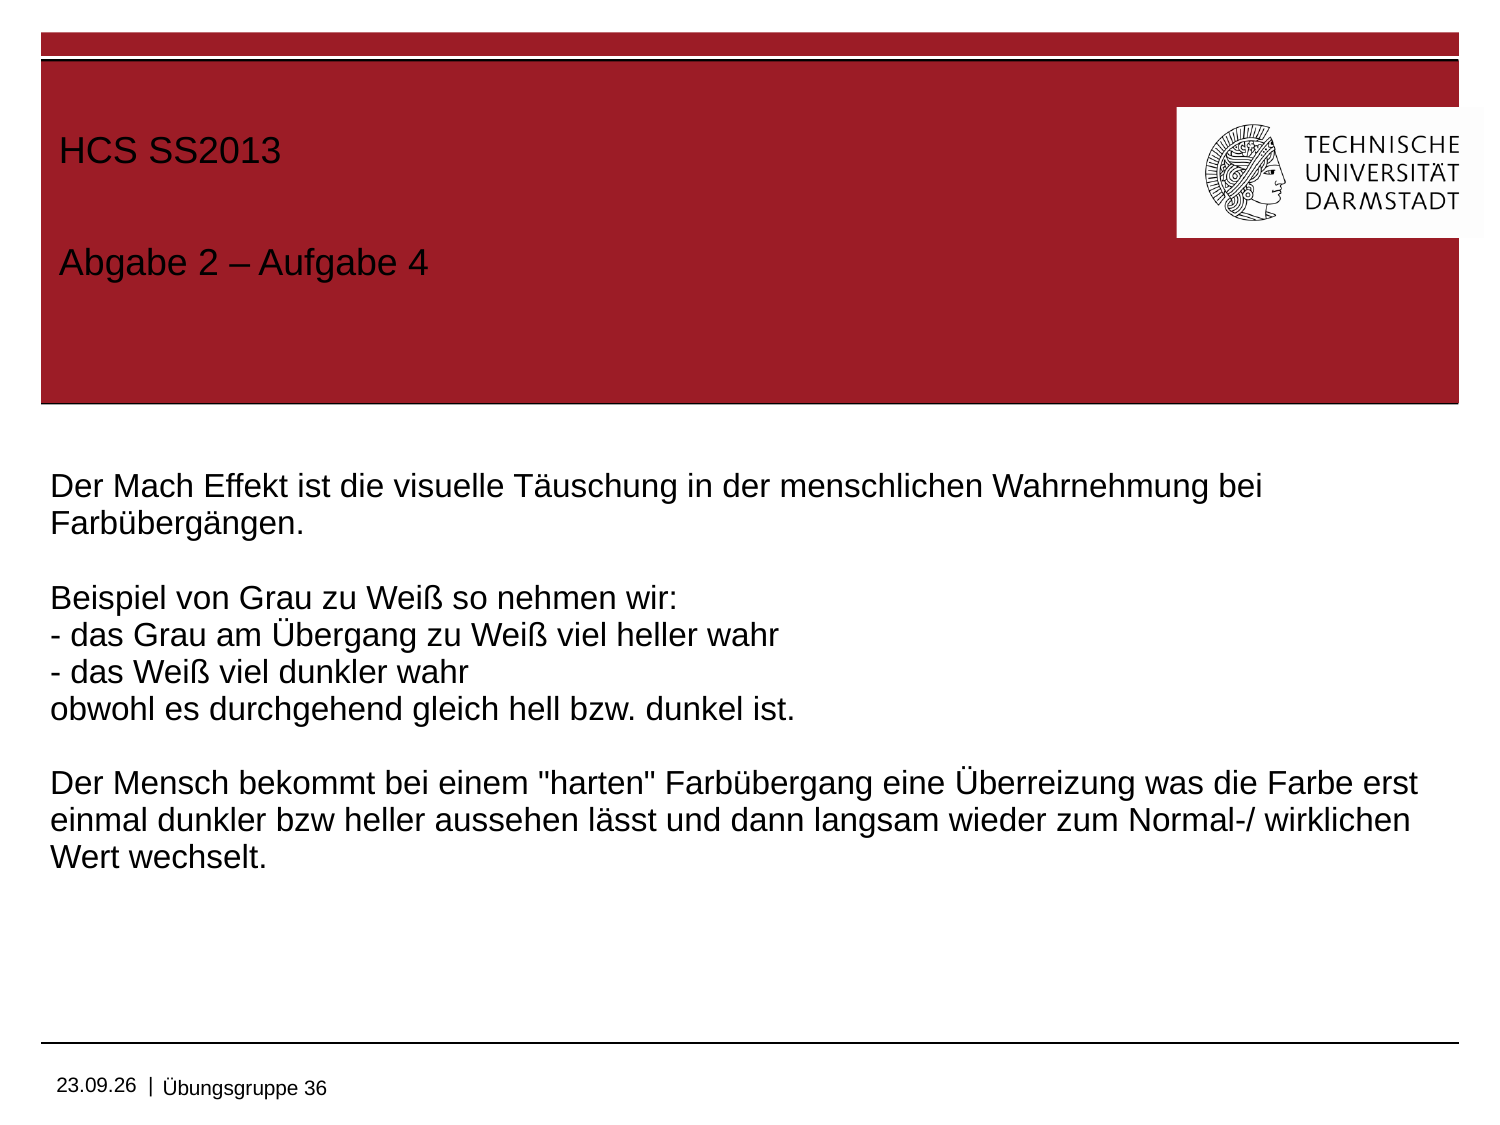

HCS SS2013
# Abgabe 2 – Aufgabe 4
Der Mach Effekt ist die visuelle Täuschung in der menschlichen Wahrnehmung bei Farbübergängen.
Beispiel von Grau zu Weiß so nehmen wir:
- das Grau am Übergang zu Weiß viel heller wahr
- das Weiß viel dunkler wahr
obwohl es durchgehend gleich hell bzw. dunkel ist.
Der Mensch bekommt bei einem "harten" Farbübergang eine Überreizung was die Farbe erst einmal dunkler bzw heller aussehen lässt und dann langsam wieder zum Normal-/ wirklichen Wert wechselt.
Übungsgruppe 36